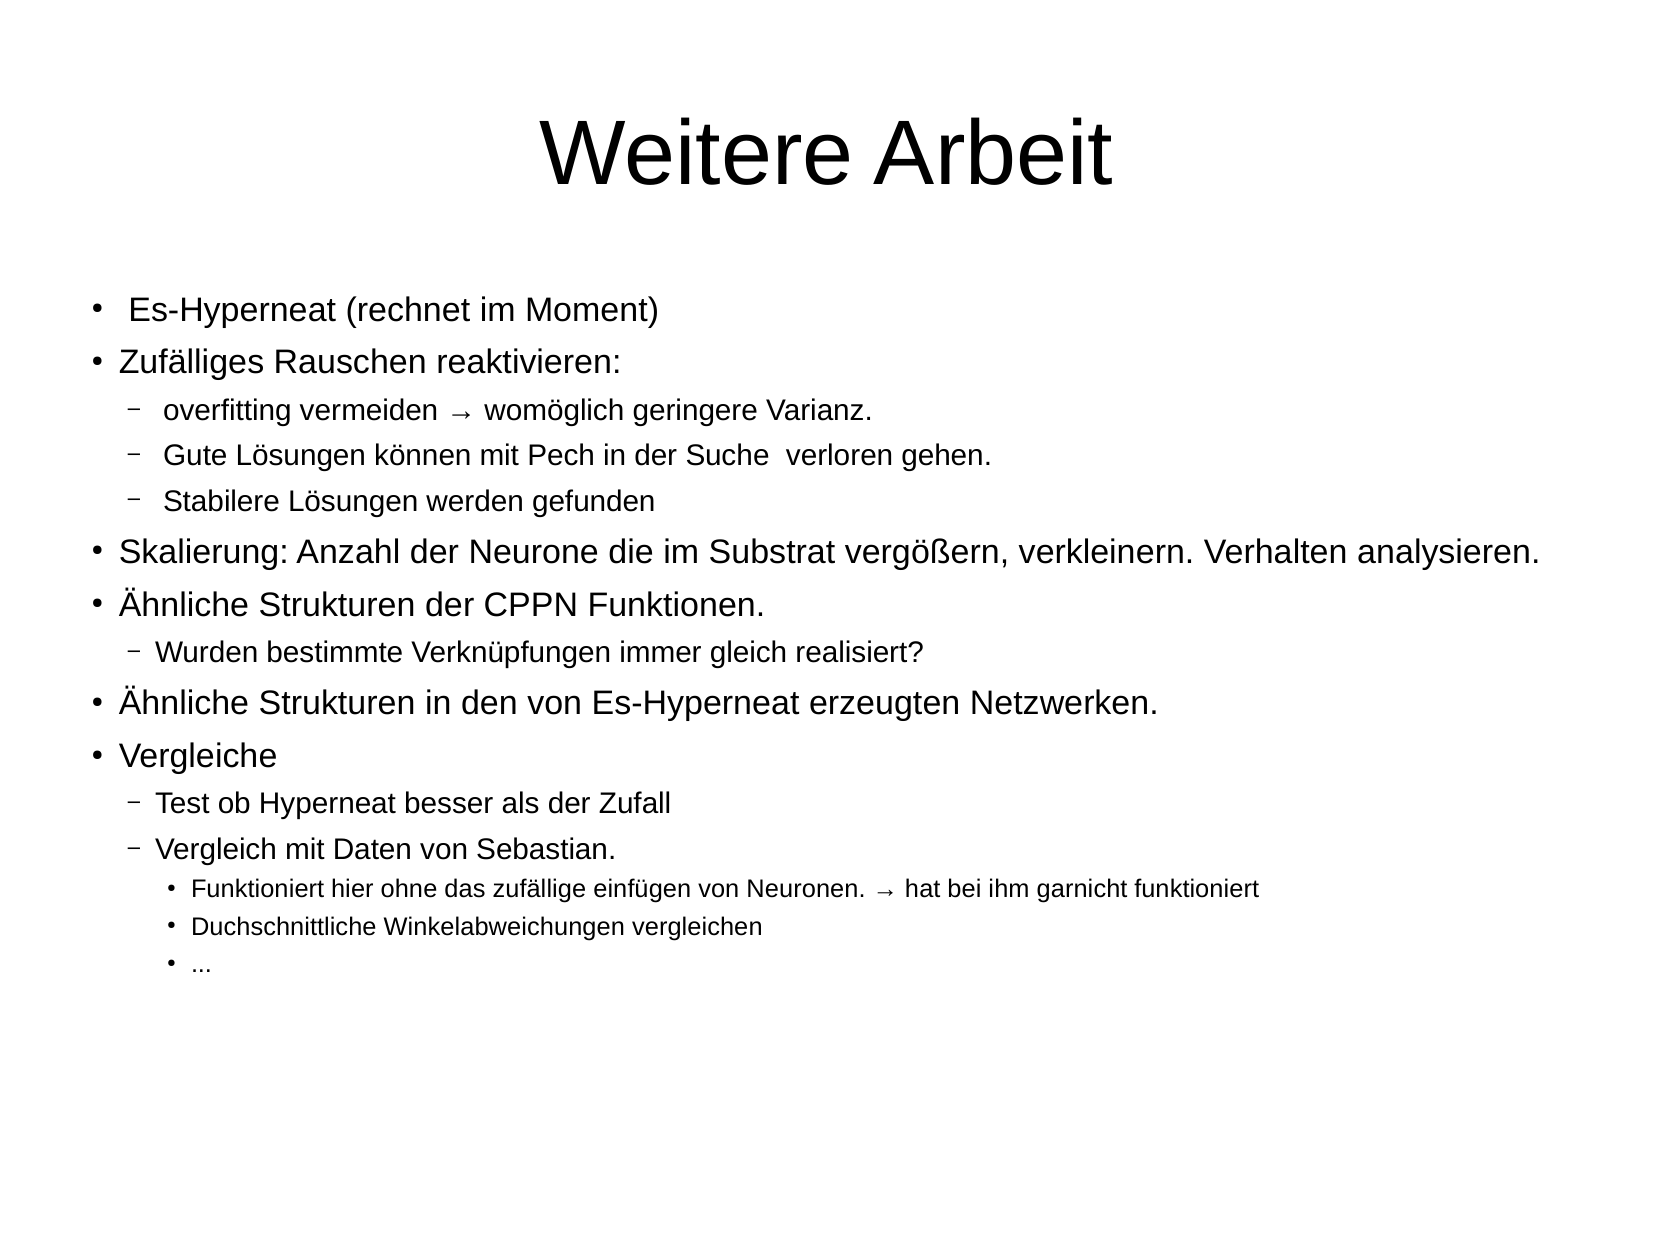

# Weitere Arbeit
 Es-Hyperneat (rechnet im Moment)
Zufälliges Rauschen reaktivieren:
 overfitting vermeiden → womöglich geringere Varianz.
 Gute Lösungen können mit Pech in der Suche verloren gehen.
 Stabilere Lösungen werden gefunden
Skalierung: Anzahl der Neurone die im Substrat vergößern, verkleinern. Verhalten analysieren.
Ähnliche Strukturen der CPPN Funktionen.
Wurden bestimmte Verknüpfungen immer gleich realisiert?
Ähnliche Strukturen in den von Es-Hyperneat erzeugten Netzwerken.
Vergleiche
Test ob Hyperneat besser als der Zufall
Vergleich mit Daten von Sebastian.
Funktioniert hier ohne das zufällige einfügen von Neuronen. → hat bei ihm garnicht funktioniert
Duchschnittliche Winkelabweichungen vergleichen
...